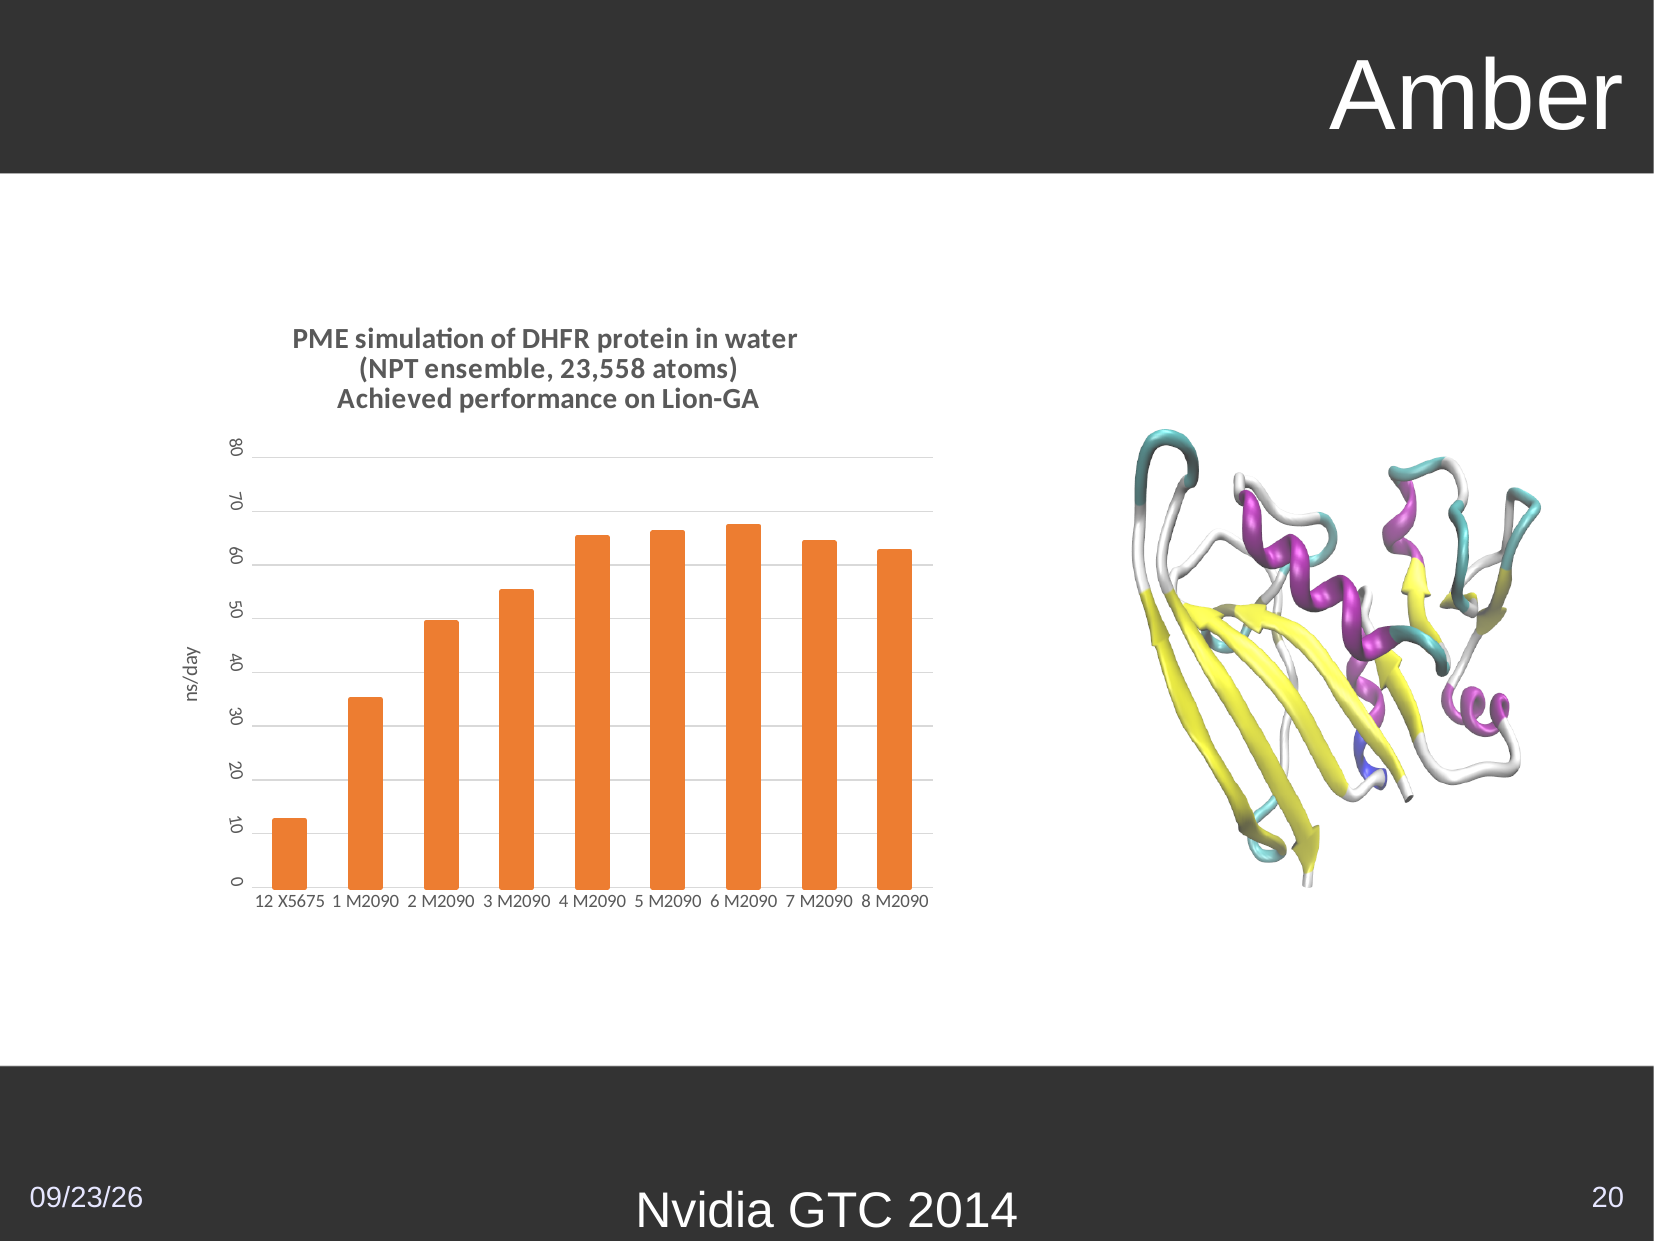

Amber
### Chart: PME simulation of DHFR protein in water
(NPT ensemble, 23,558 atoms)
Achieved performance on Lion-GA
| Category | |
|---|---|
| 12 X5675 | 12.47 |
| 1 M2090 | 35.02 |
| 2 M2090 | 49.24 |
| 3 M2090 | 55.04 |
| 4 M2090 | 65.08 |
| 5 M2090 | 66.0 |
| 6 M2090 | 67.26 |
| 7 M2090 | 64.15 |
| 8 M2090 | 62.55 |
20
# Nvidia GTC 2014